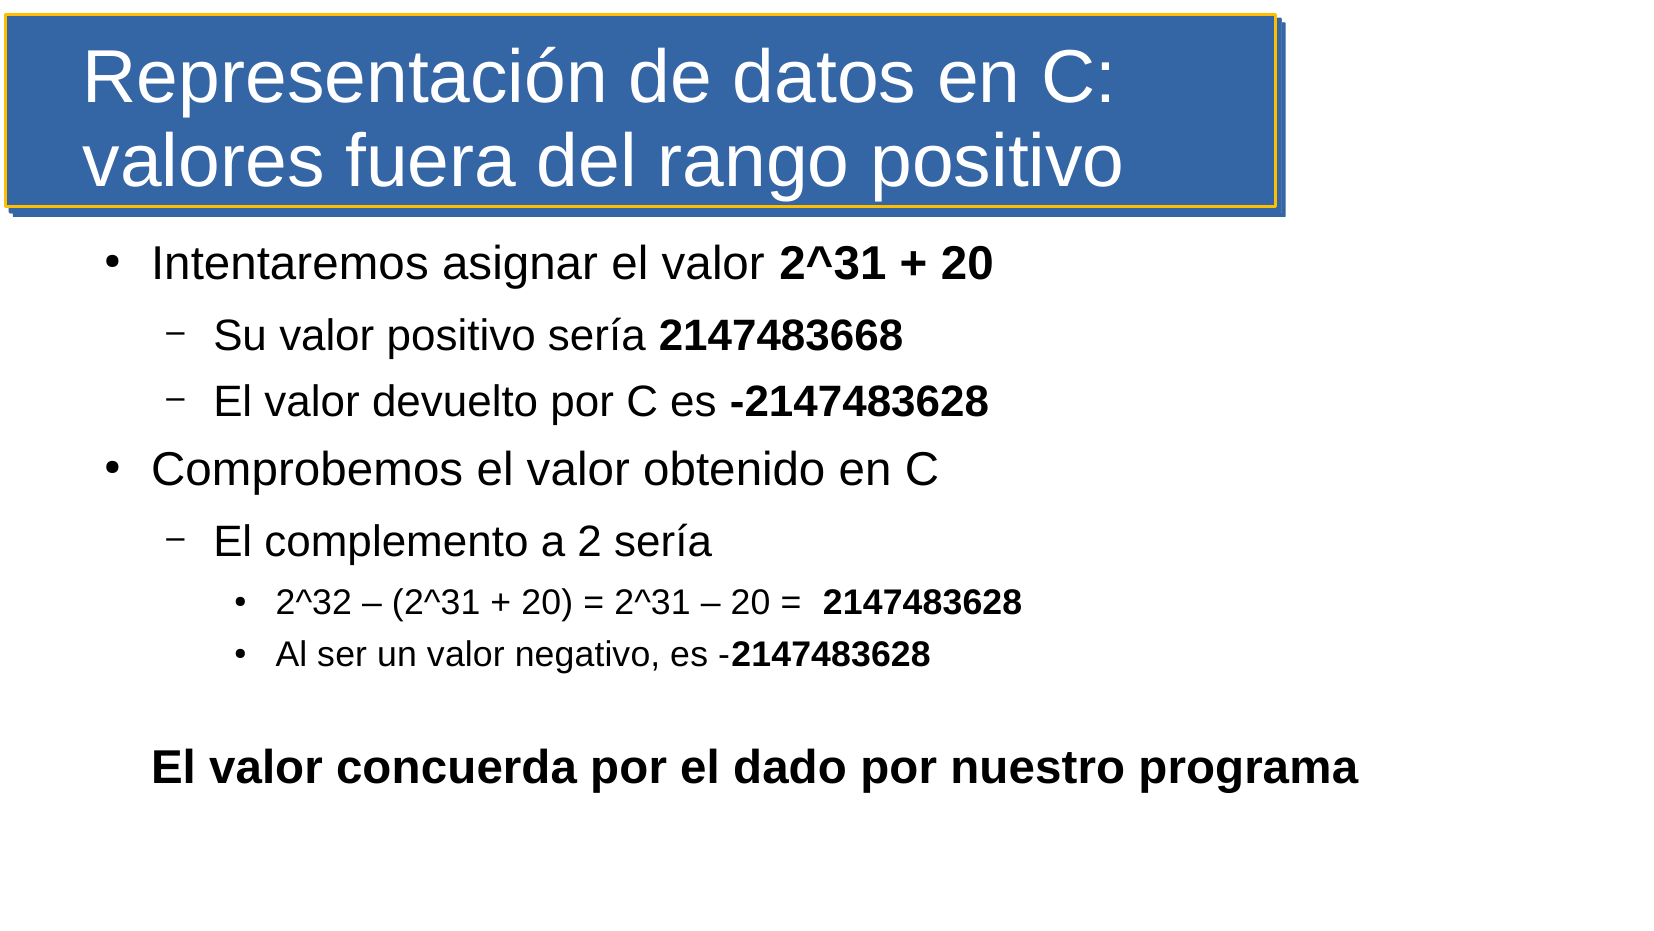

# Representación de datos en C: valores fuera del rango positivo
Intentaremos asignar el valor 2^31 + 20
Su valor positivo sería 2147483668
El valor devuelto por C es -2147483628
Comprobemos el valor obtenido en C
El complemento a 2 sería
2^32 – (2^31 + 20) = 2^31 – 20 = 2147483628
Al ser un valor negativo, es -2147483628
El valor concuerda por el dado por nuestro programa